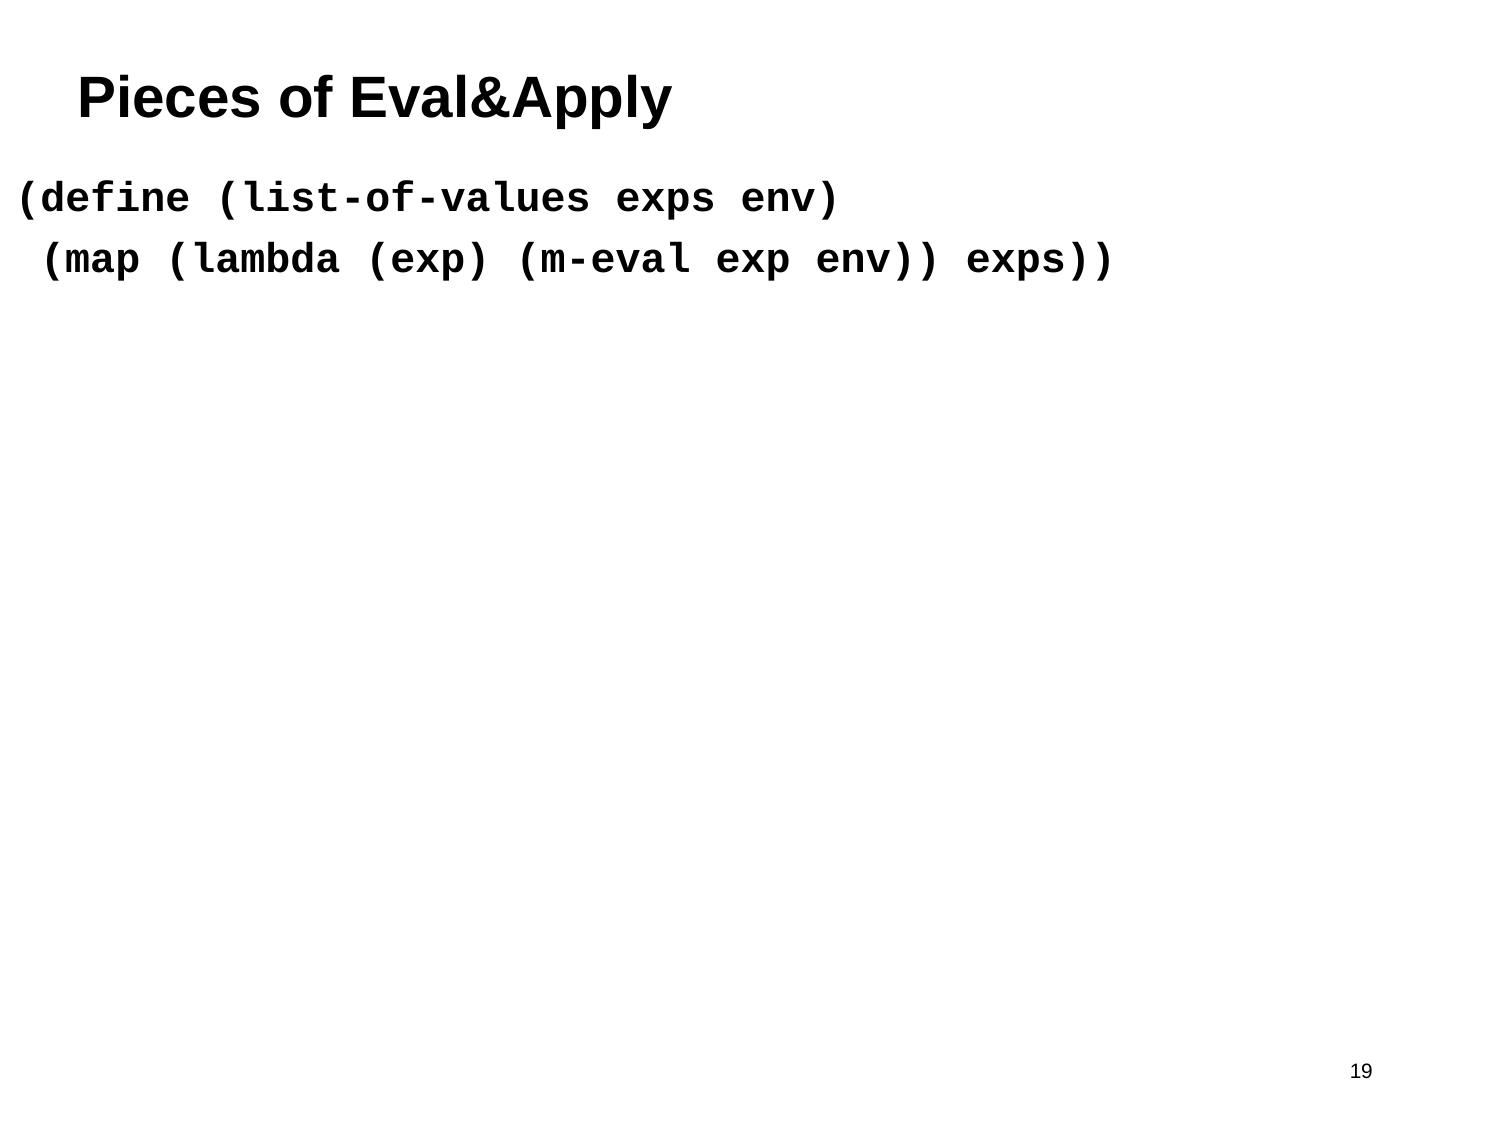

Pieces of Eval&Apply
(define (list-of-values exps env)
 (map (lambda (exp) (m-eval exp env)) exps))